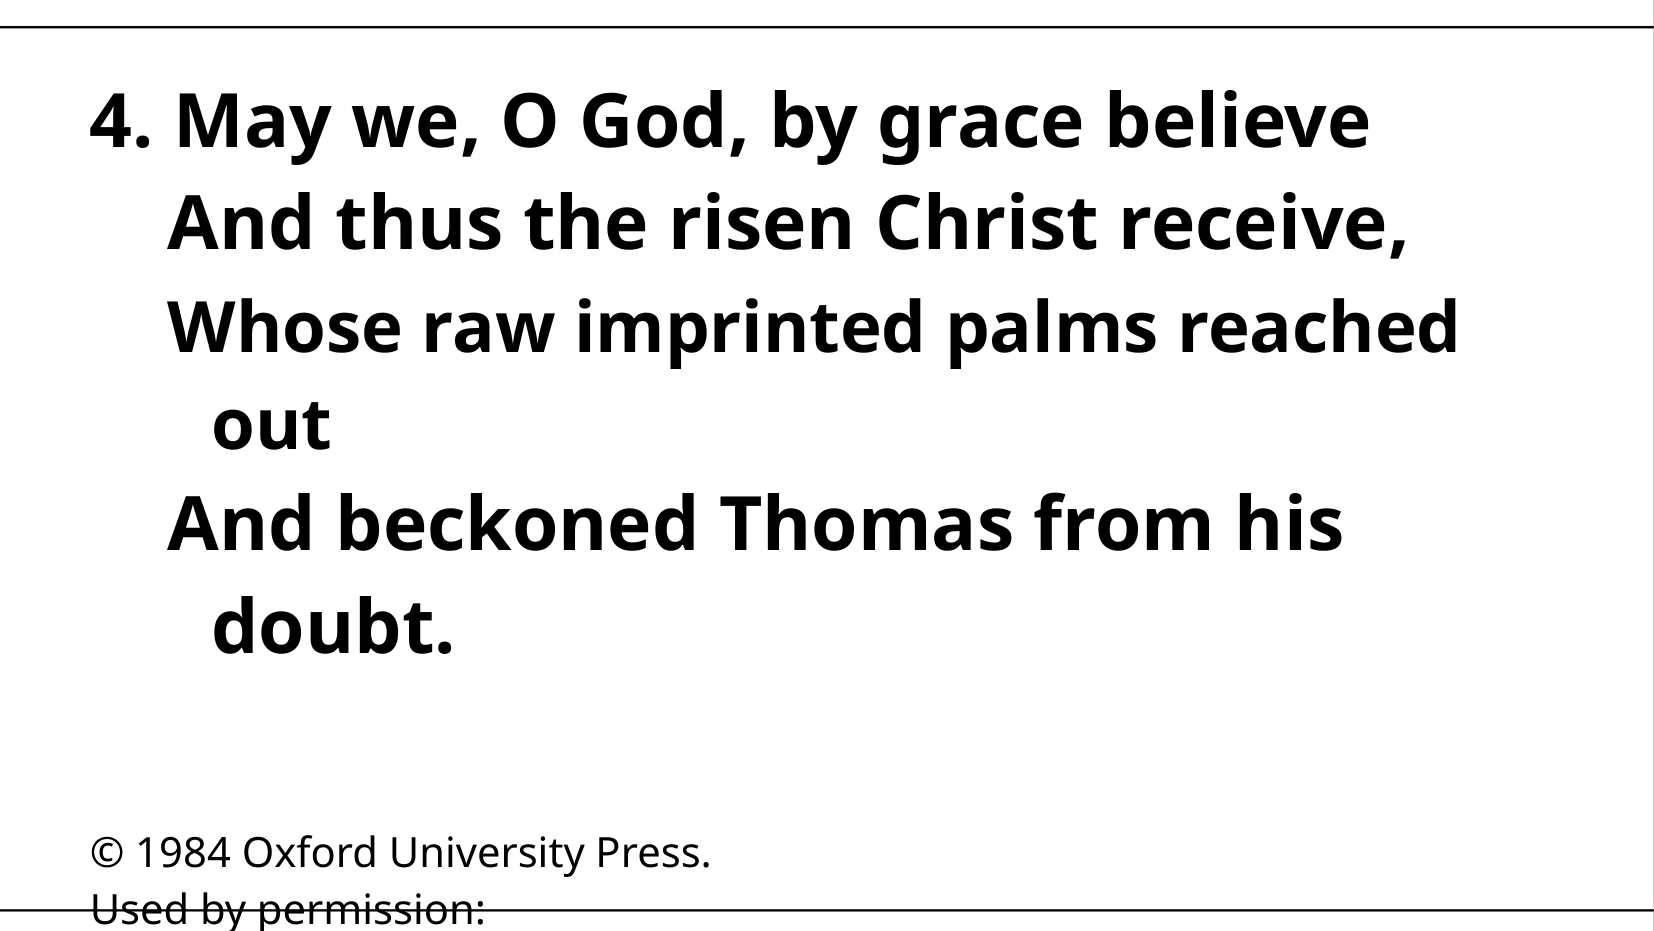

4. May we, O God, by grace believe
 And thus the risen Christ receive,
 Whose raw imprinted palms reached out
 And beckoned Thomas from his doubt.
© 1984 Oxford University Press.
Used by permission:
LSB Hymn License
.NET, no. 100011038.